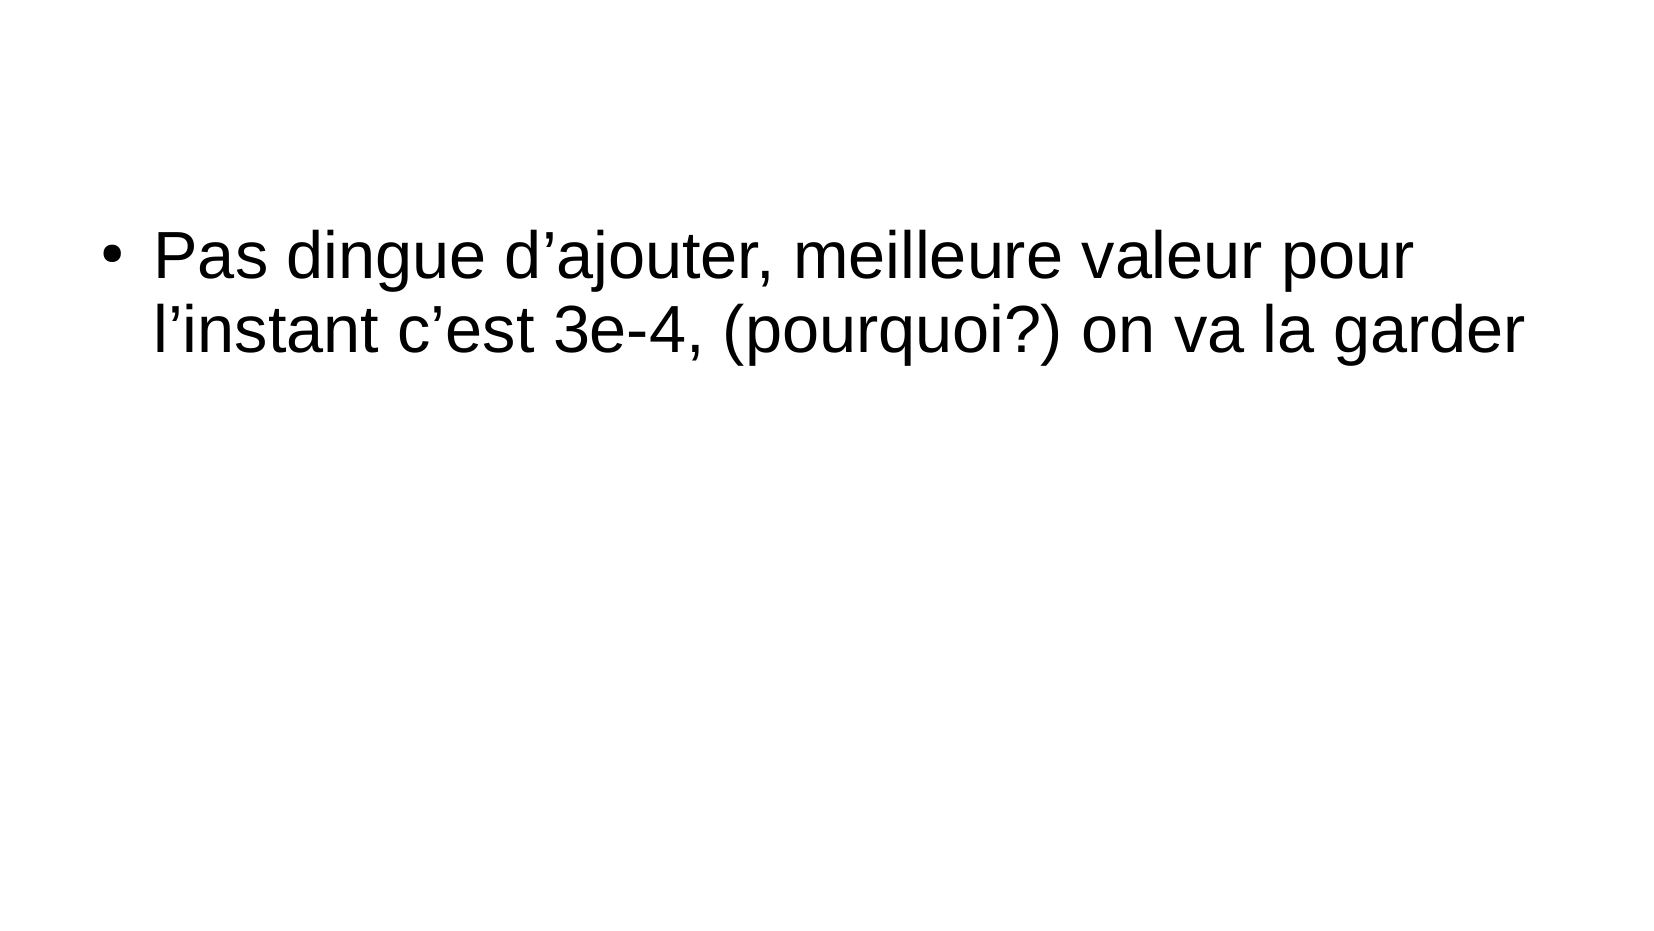

# Pas dingue d’ajouter, meilleure valeur pour l’instant c’est 3e-4, (pourquoi?) on va la garder